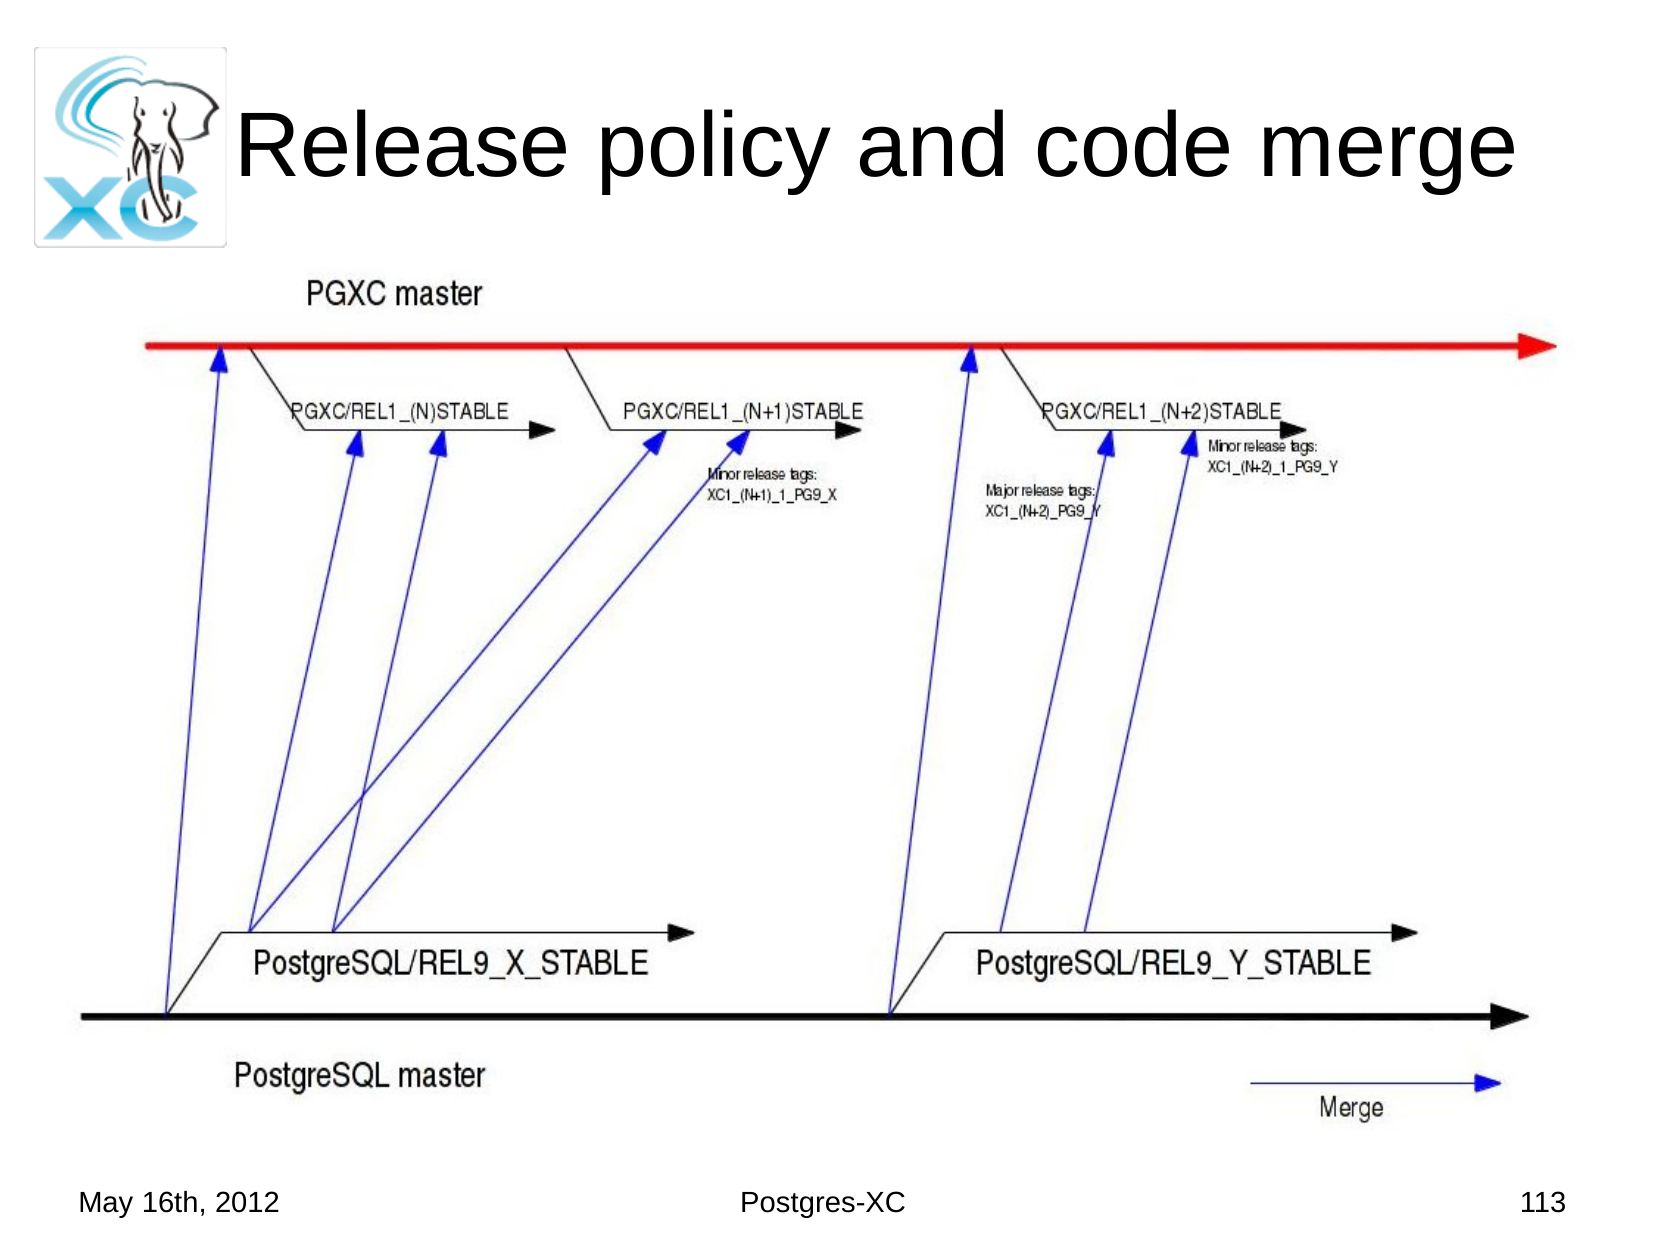

# Release policy and code merge
113